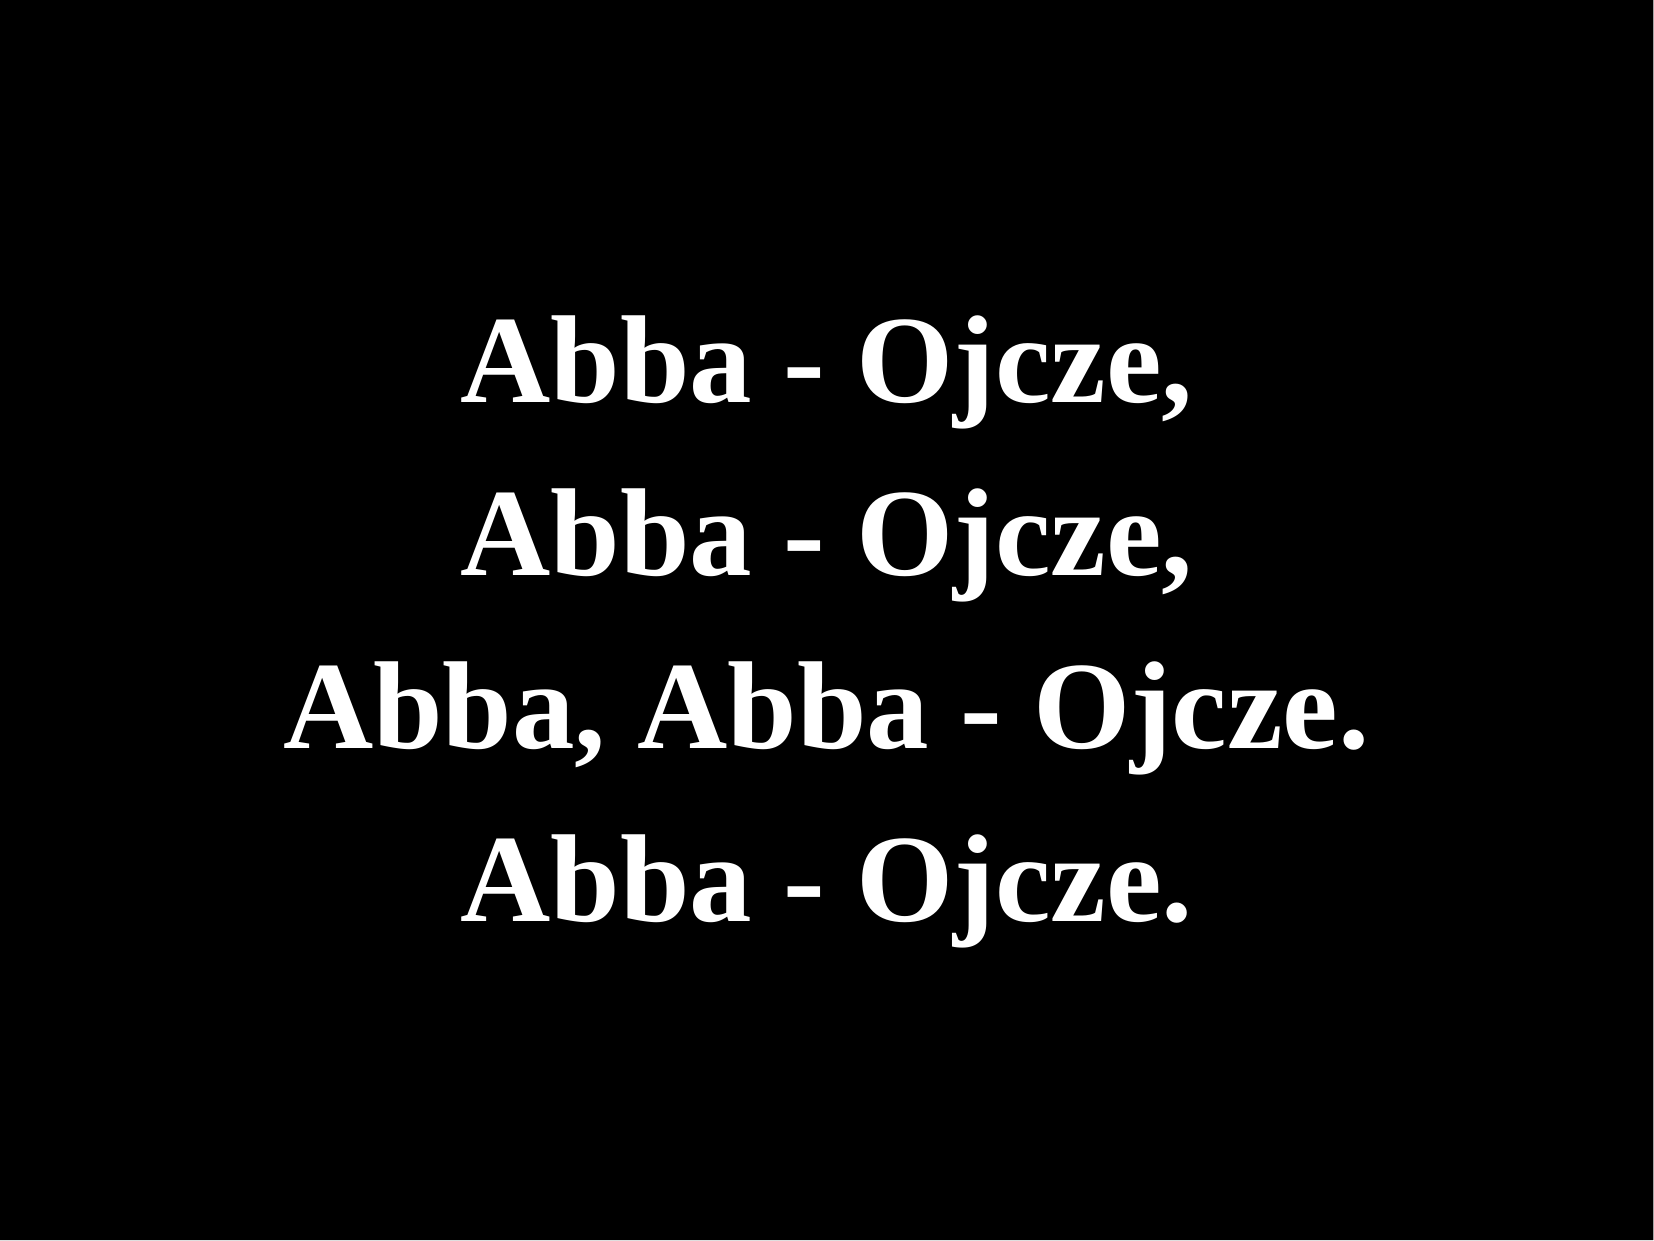

# Abba - Ojcze, ppp Abba - Ojcze, ppp Abba, Abba - Ojcze. ppp Abba - Ojcze.